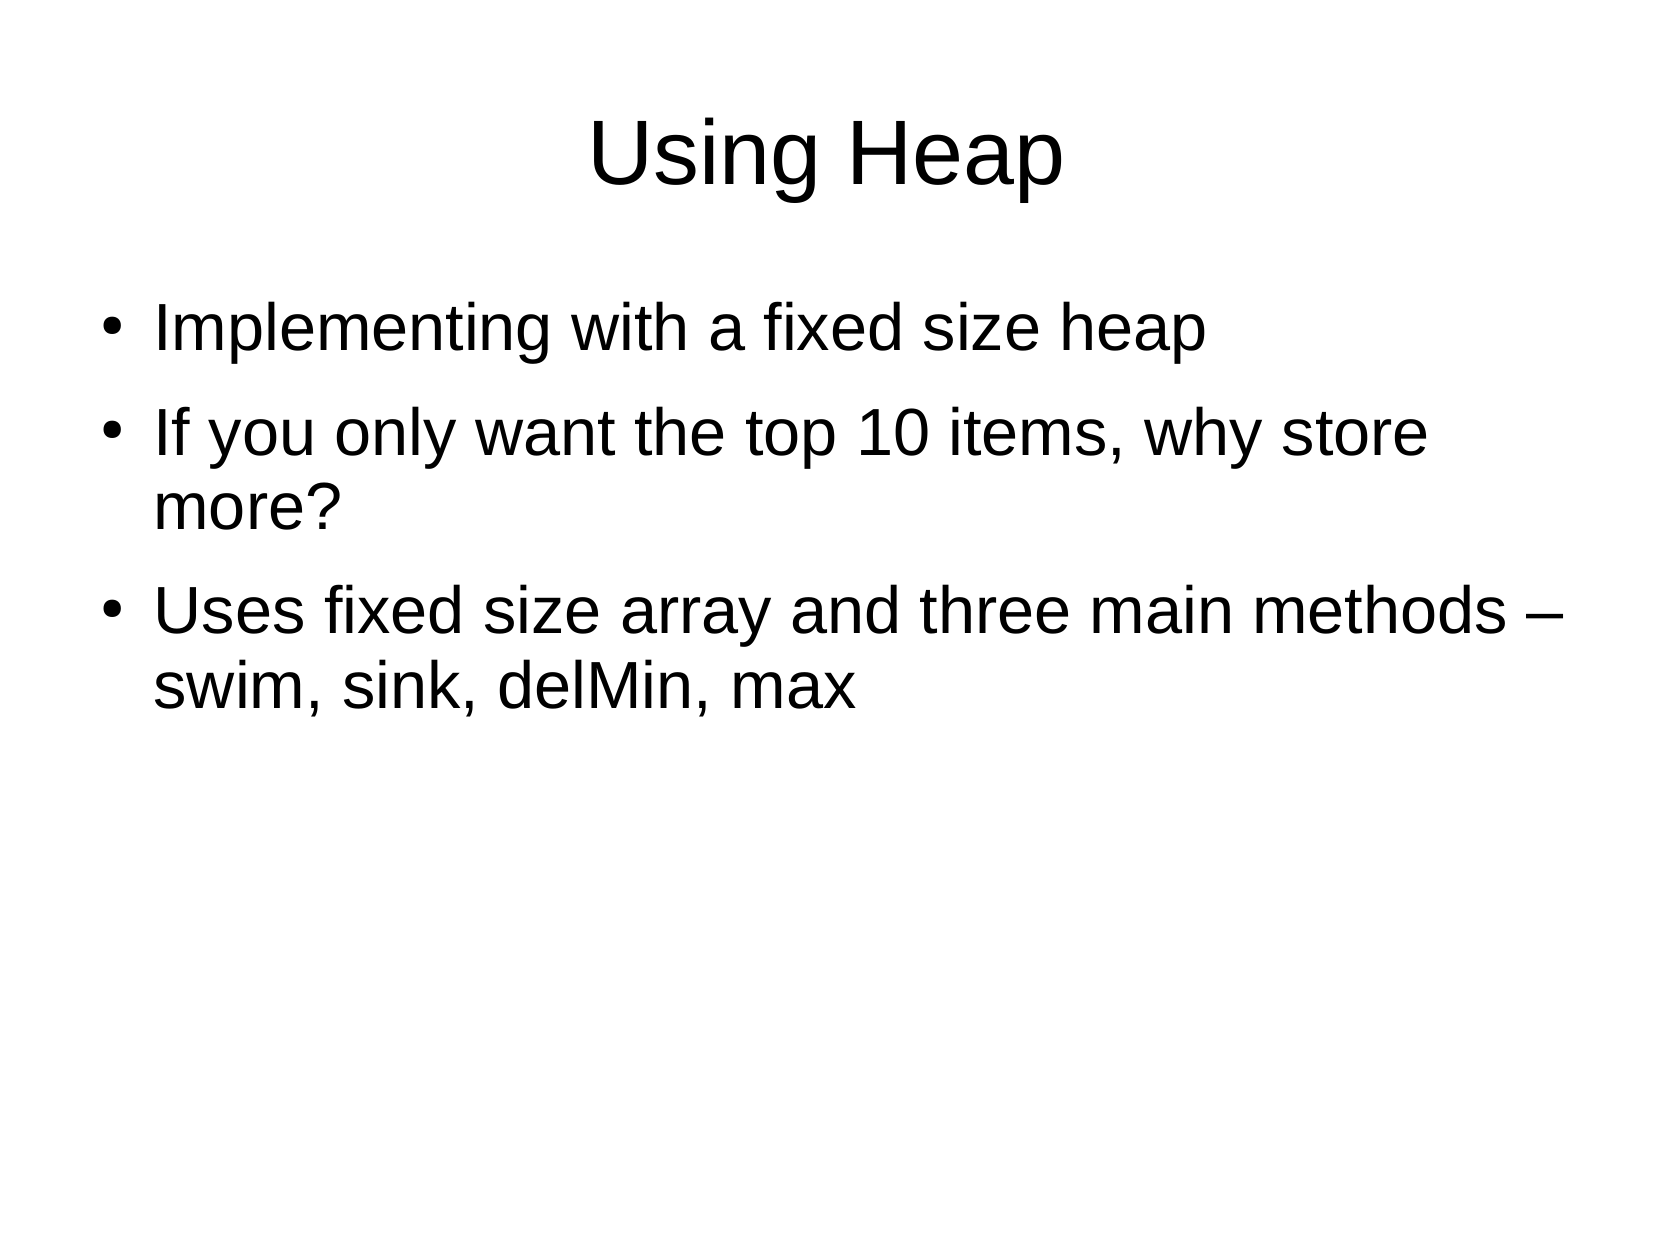

# Using Heap
Implementing with a fixed size heap
If you only want the top 10 items, why store more?
Uses fixed size array and three main methods – swim, sink, delMin, max